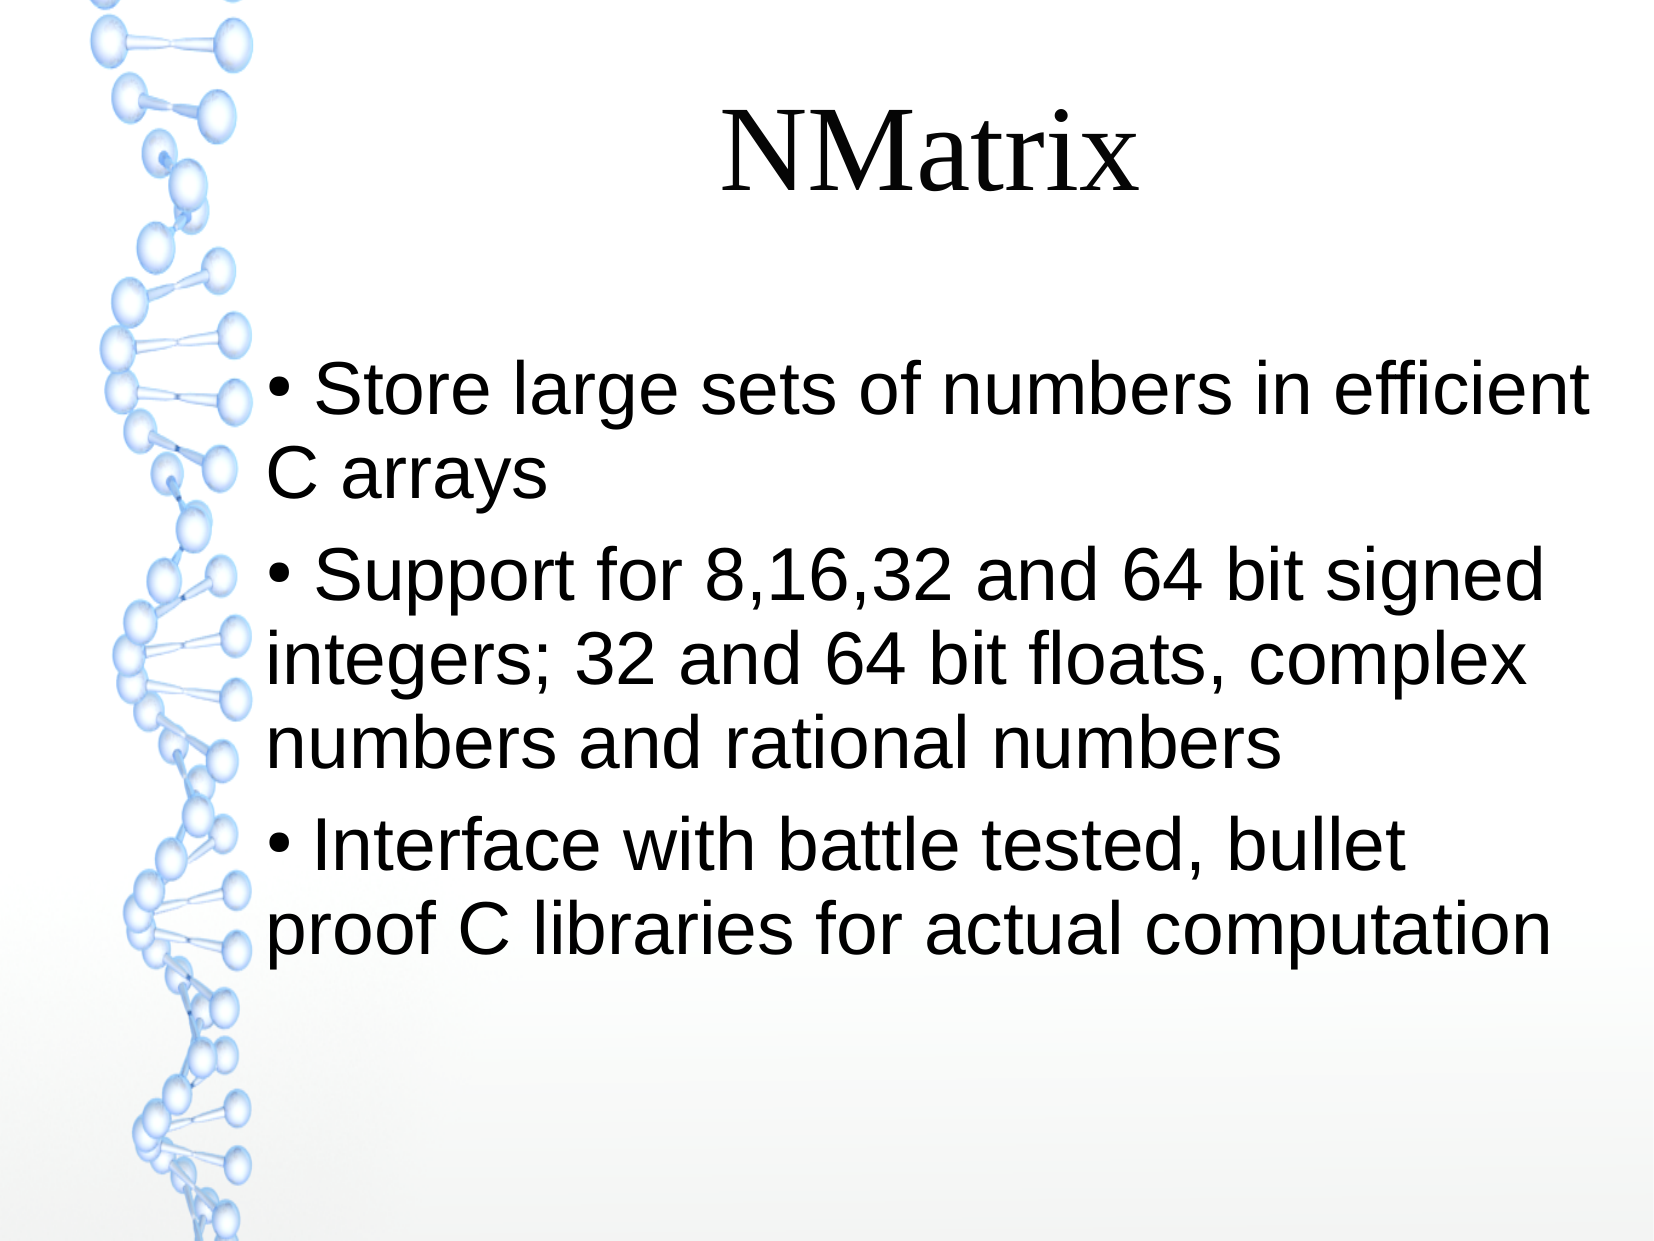

# NMatrix
 Store large sets of numbers in efficient C arrays
 Support for 8,16,32 and 64 bit signed integers; 32 and 64 bit floats, complex numbers and rational numbers
 Interface with battle tested, bullet proof C libraries for actual computation